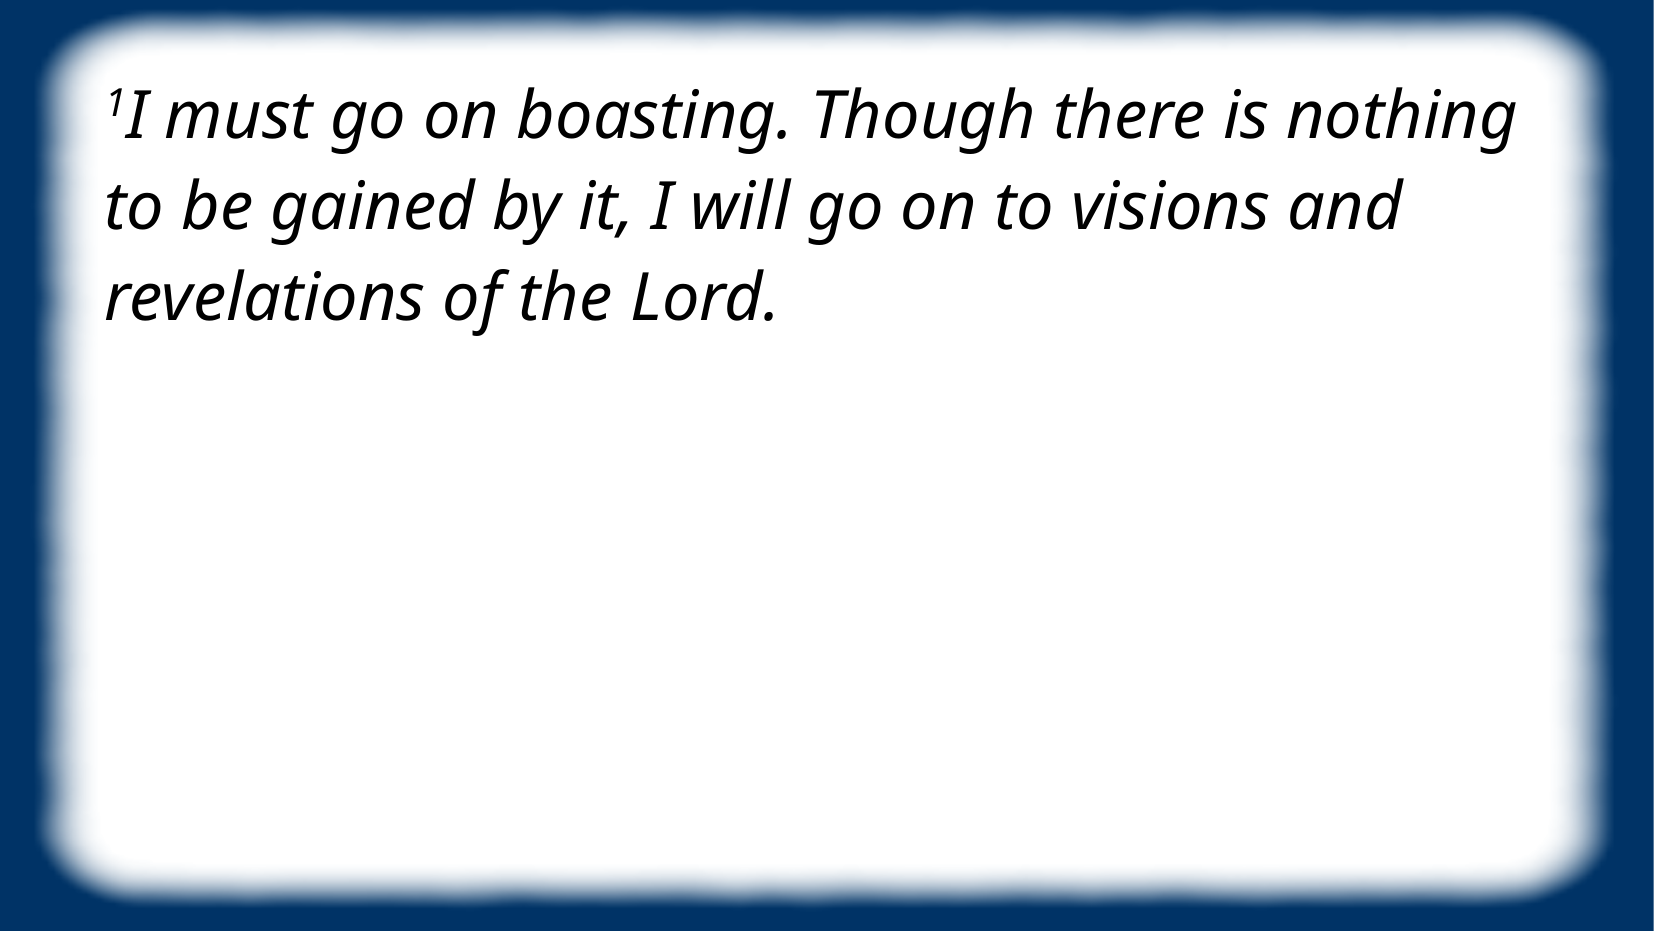

1I must go on boasting. Though there is nothing to be gained by it, I will go on to visions and revelations of the Lord.